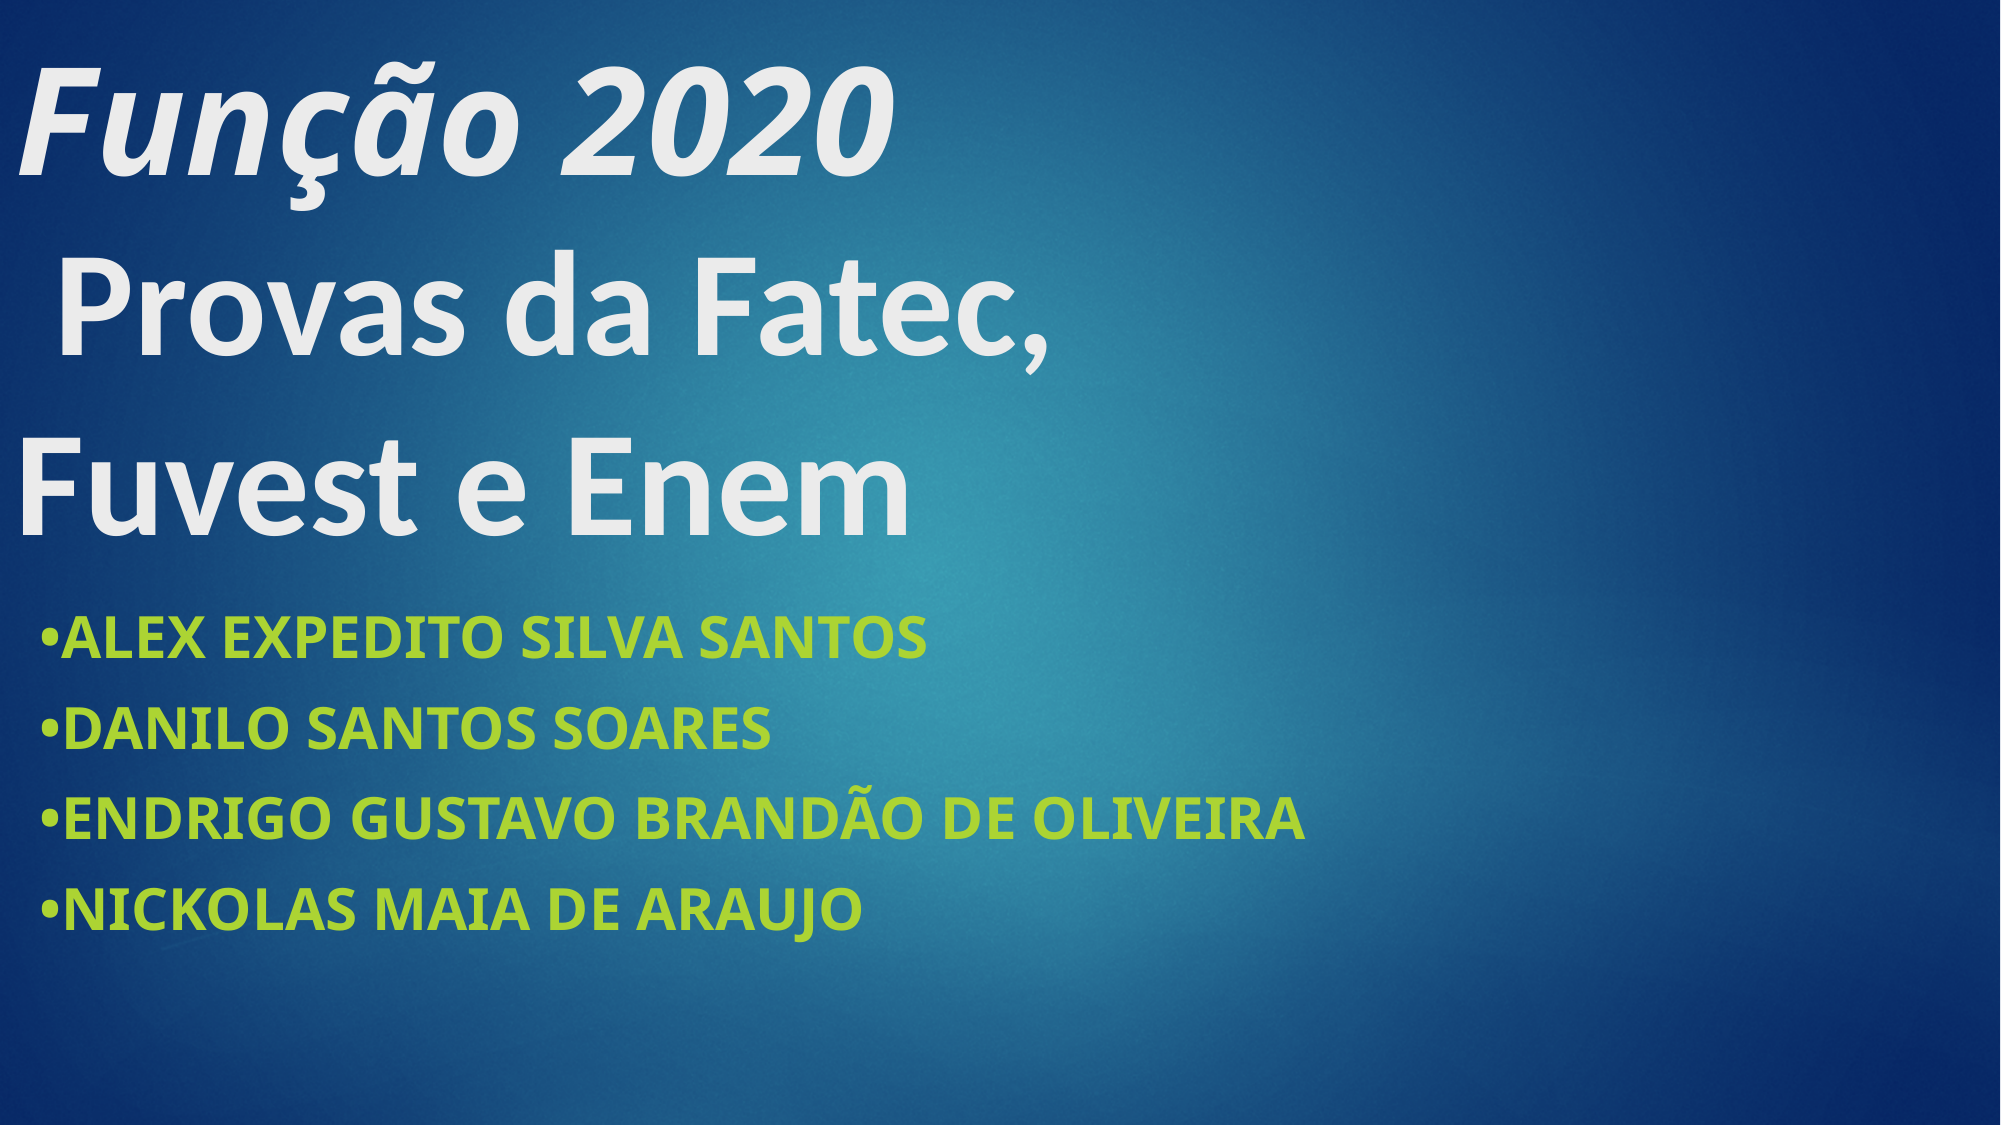

# Função 2020 Provas da Fatec, Fuvest e Enem
•Alex Expedito Silva Santos
•Danilo Santos Soares
•Endrigo Gustavo Brandão de Oliveira
•Nickolas Maia de Araujo